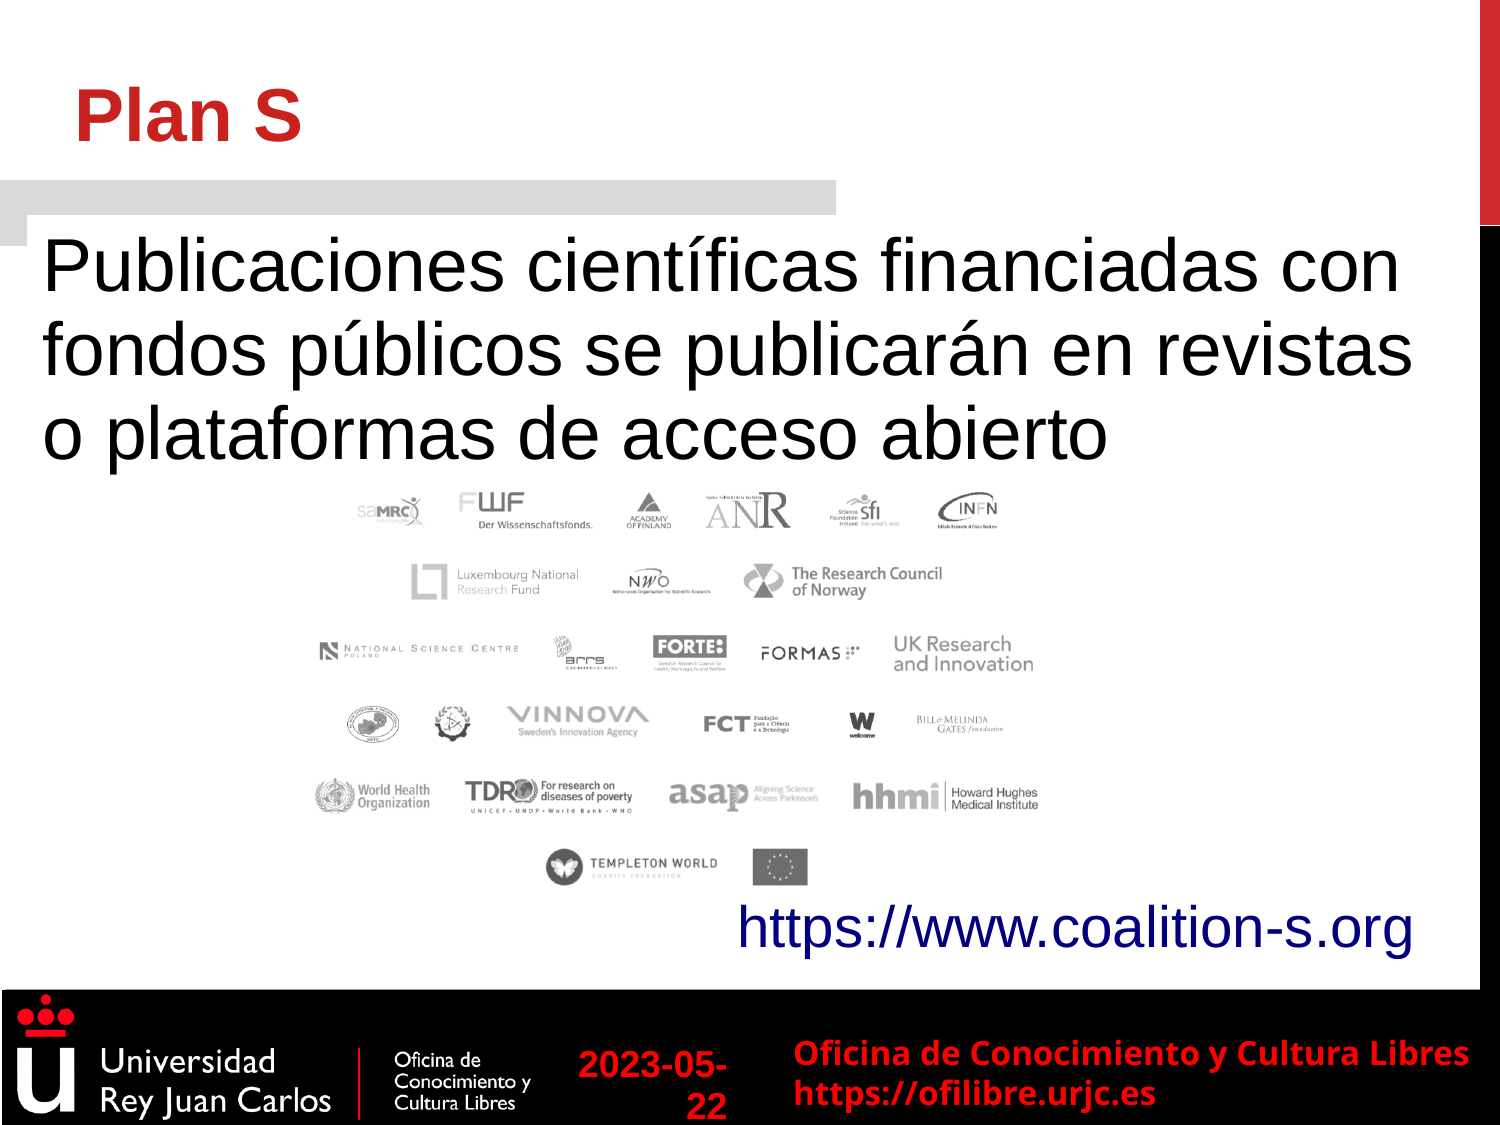

#
Plan S
Publicaciones científicas financiadas con fondos públicos se publicarán en revistas o plataformas de acceso abierto
https://www.coalition-s.org